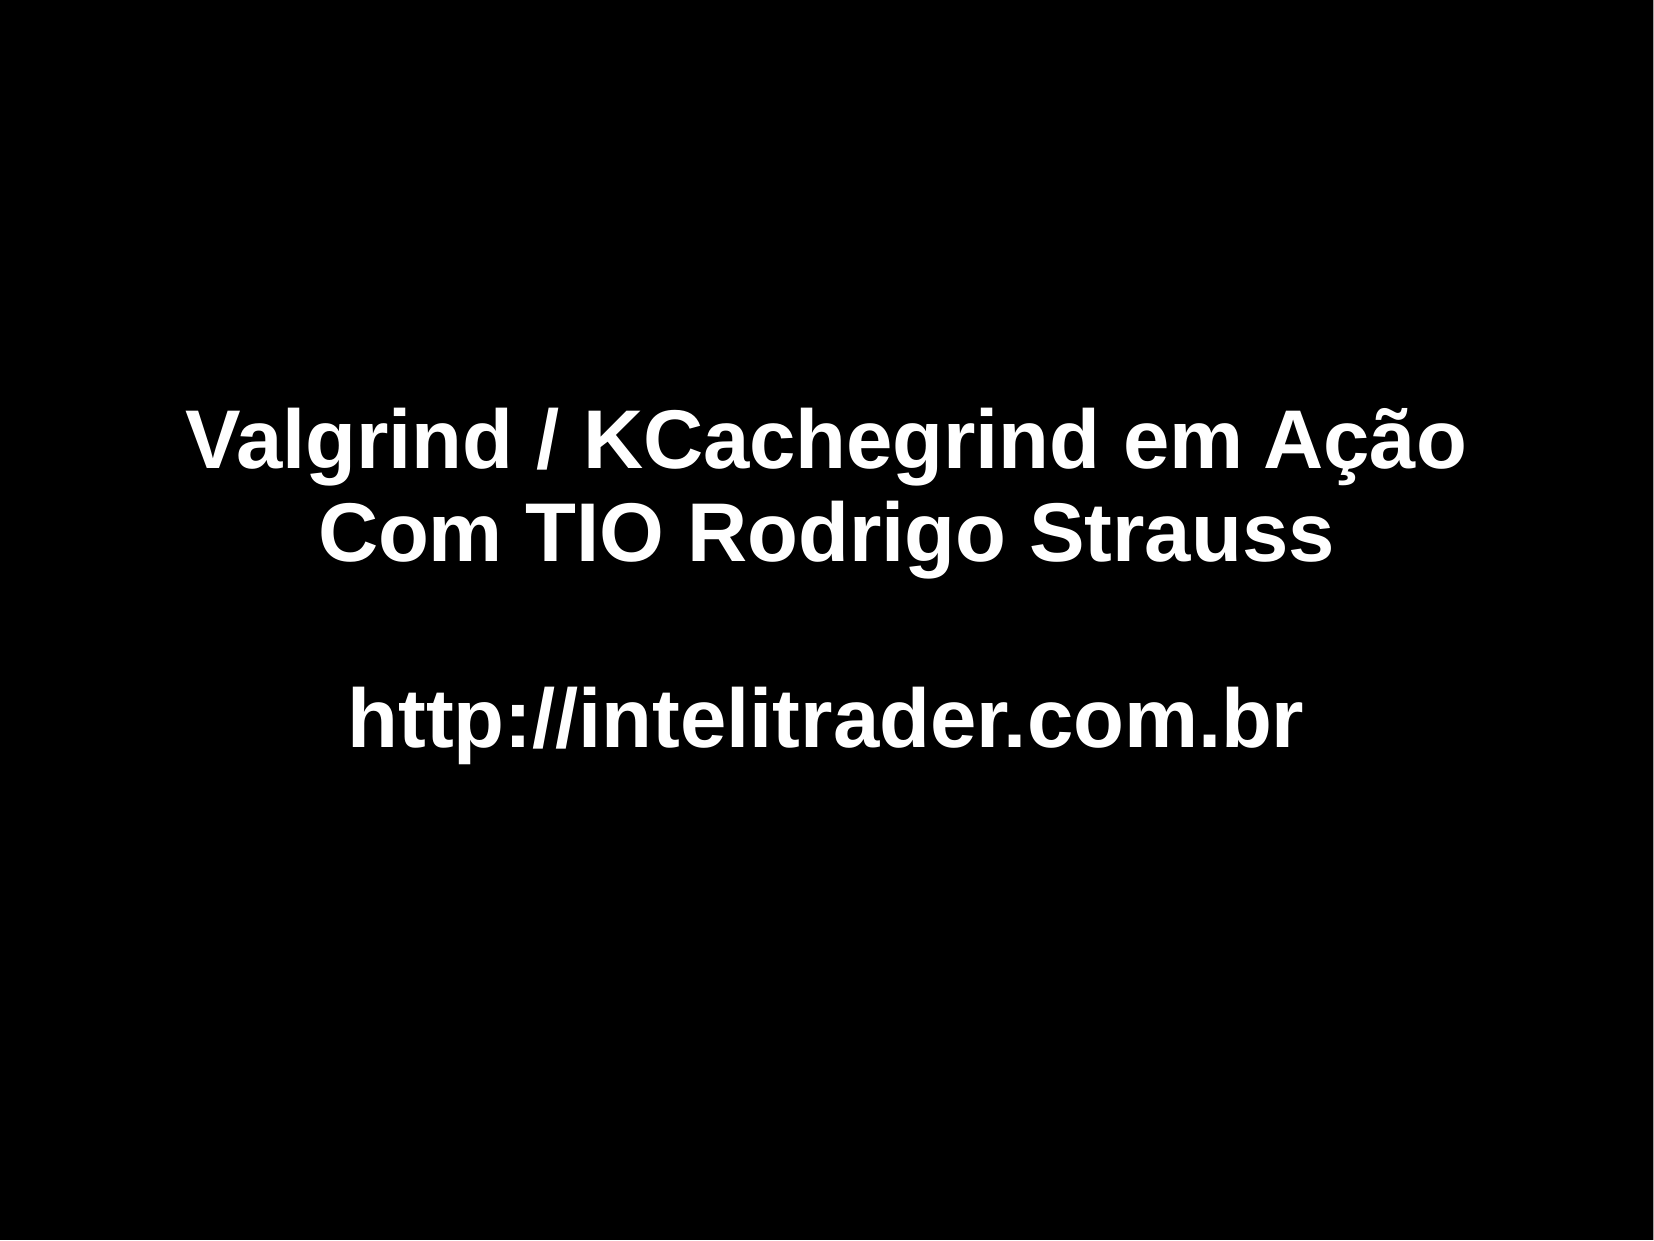

# Valgrind / KCachegrind em Ação
Com TIO Rodrigo Strauss
http://intelitrader.com.br